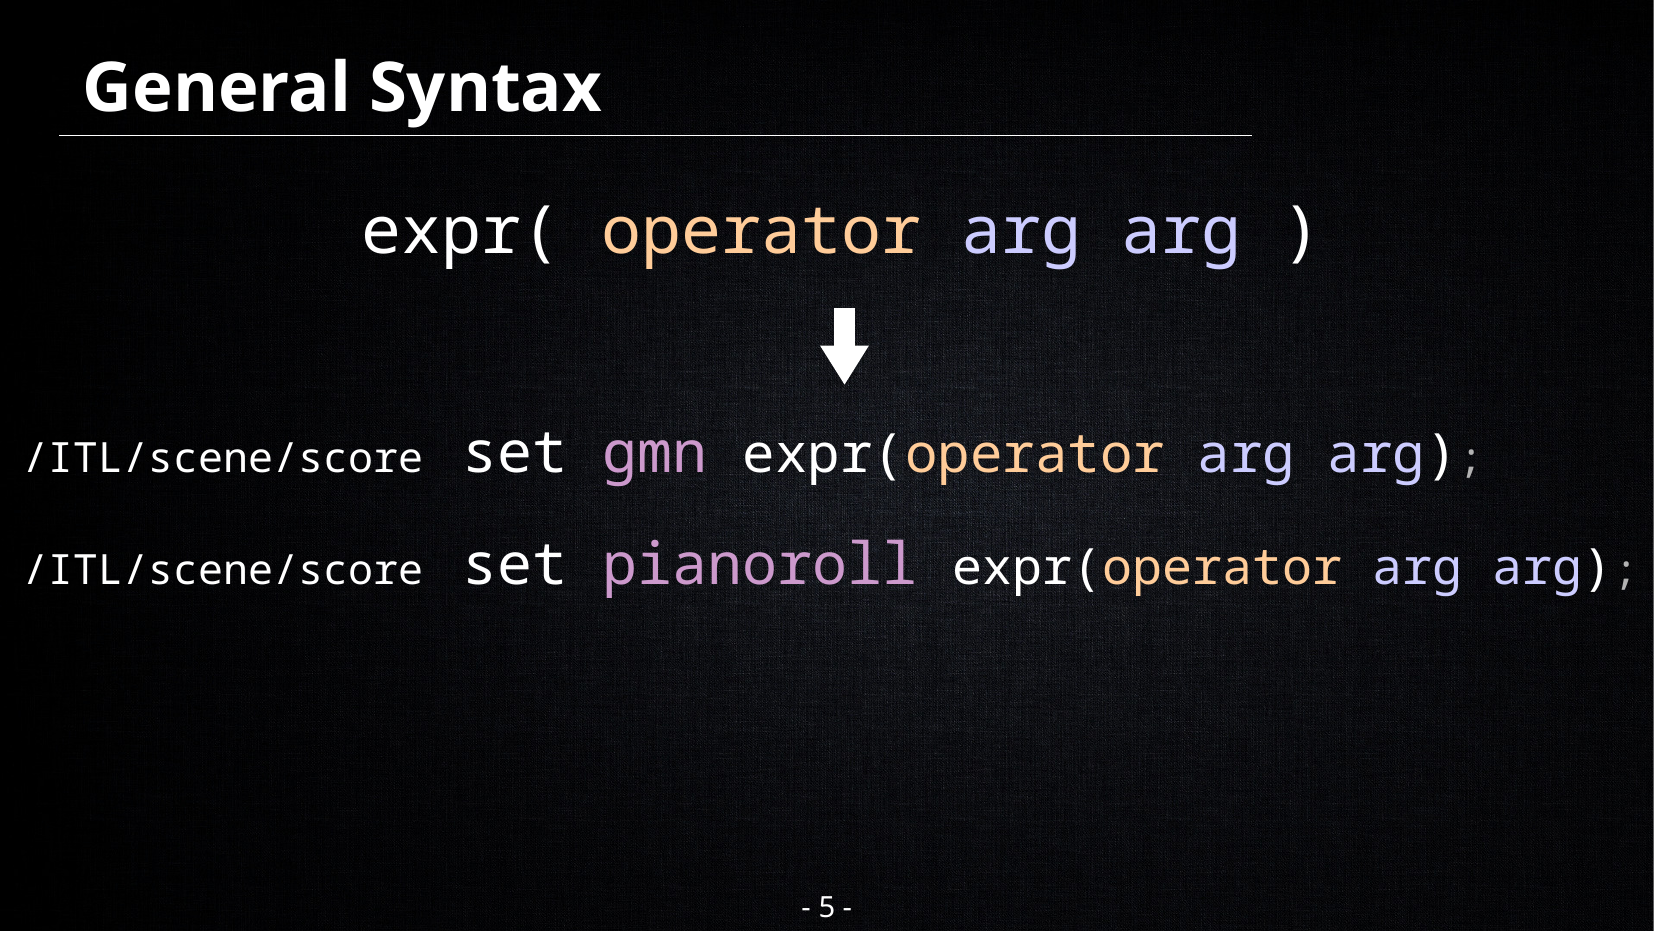

# General Syntax
expr( operator arg arg )
/ITL/scene/score set gmn expr(operator arg arg);
/ITL/scene/score set pianoroll expr(operator arg arg);
5